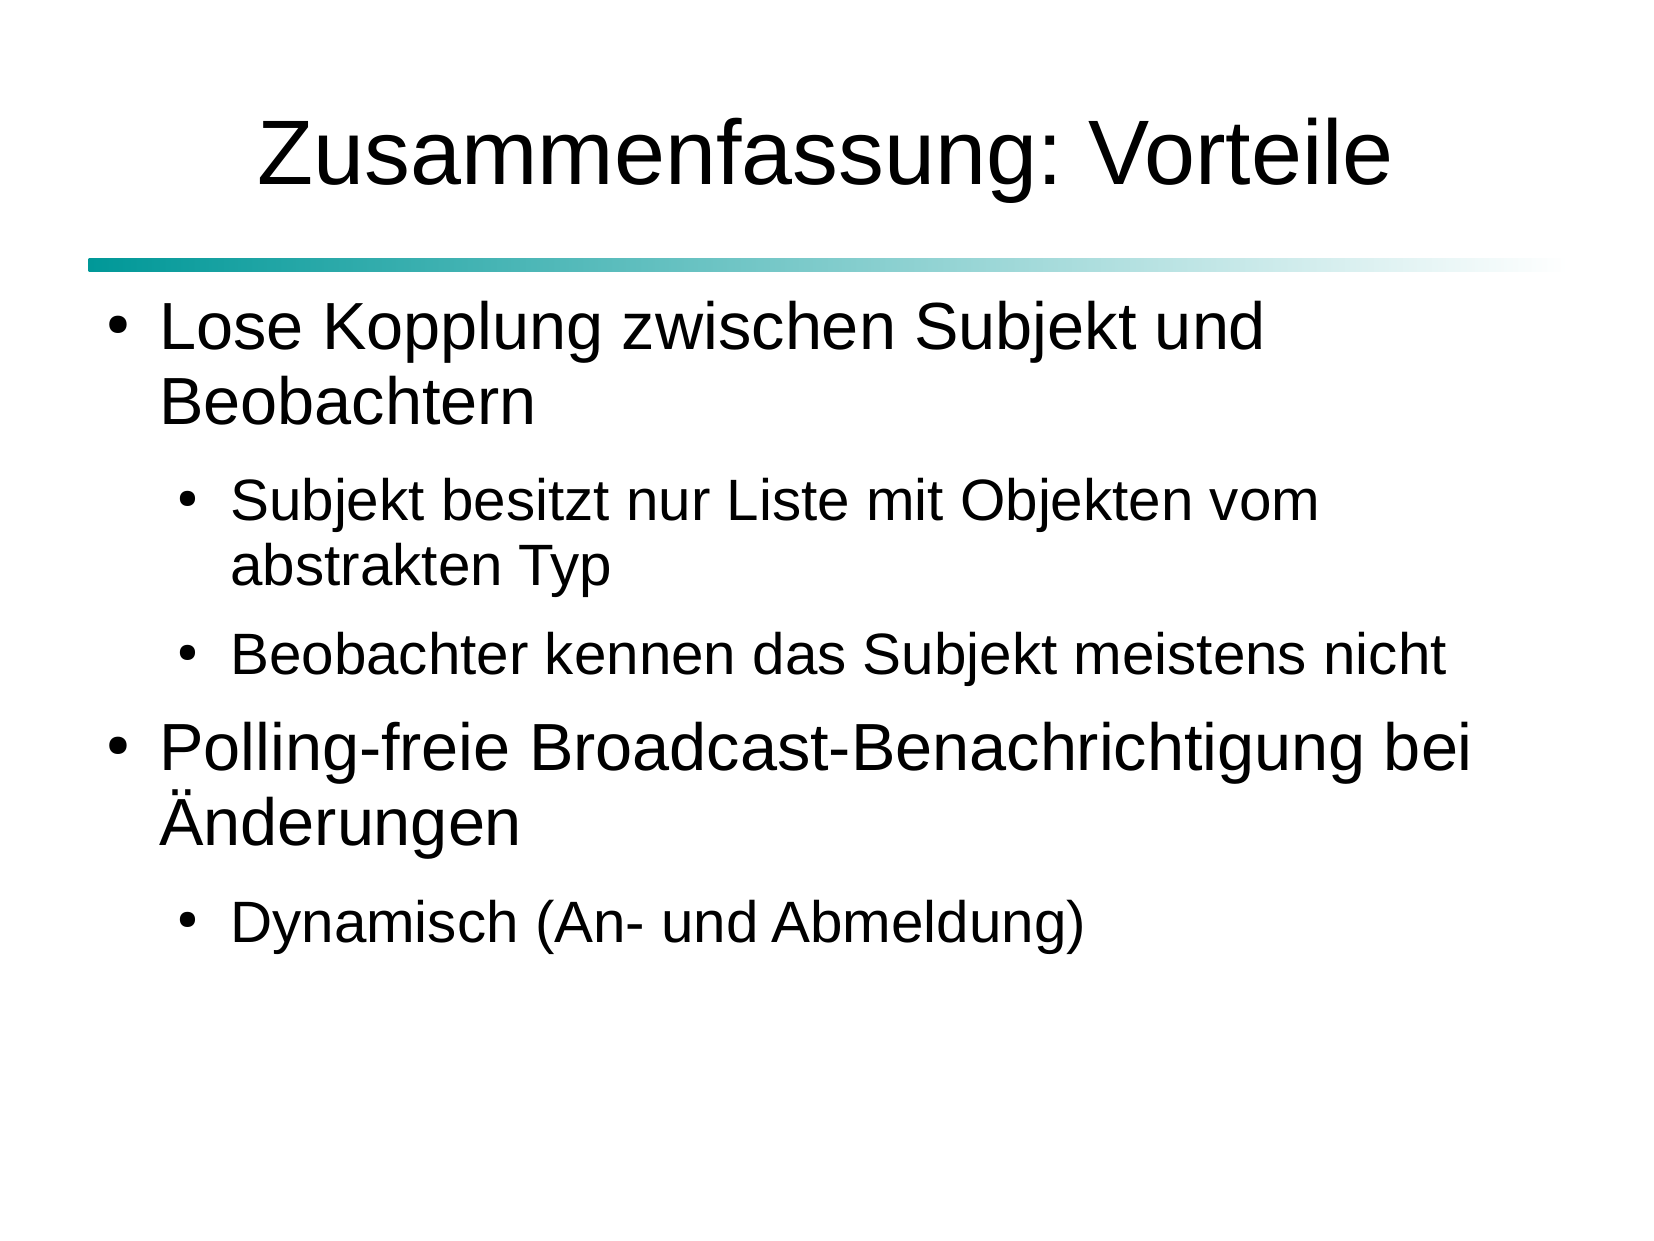

# Zusammenfassung: Vorteile
Lose Kopplung zwischen Subjekt und Beobachtern
Subjekt besitzt nur Liste mit Objekten vom abstrakten Typ
Beobachter kennen das Subjekt meistens nicht
Polling-freie Broadcast-Benachrichtigung bei Änderungen
Dynamisch (An- und Abmeldung)